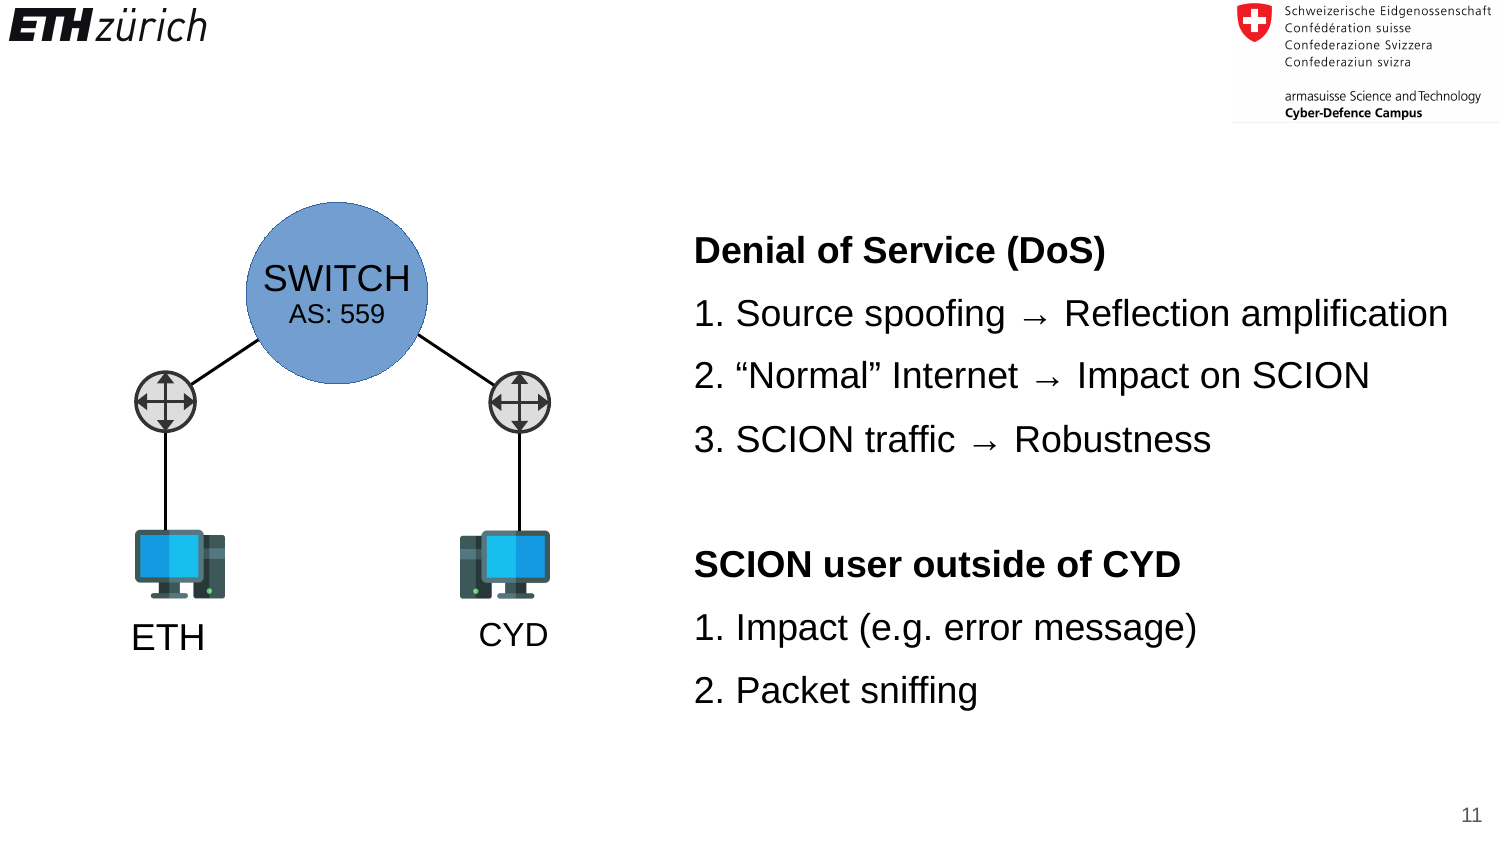

Denial of Service (DoS)
1. Source spoofing → Reflection amplification
2. “Normal” Internet → Impact on SCION
3. SCION traffic → Robustness
SCION user outside of CYD
1. Impact (e.g. error message)
2. Packet sniffing
SWITCH
AS: 559
ETH
CYD
11